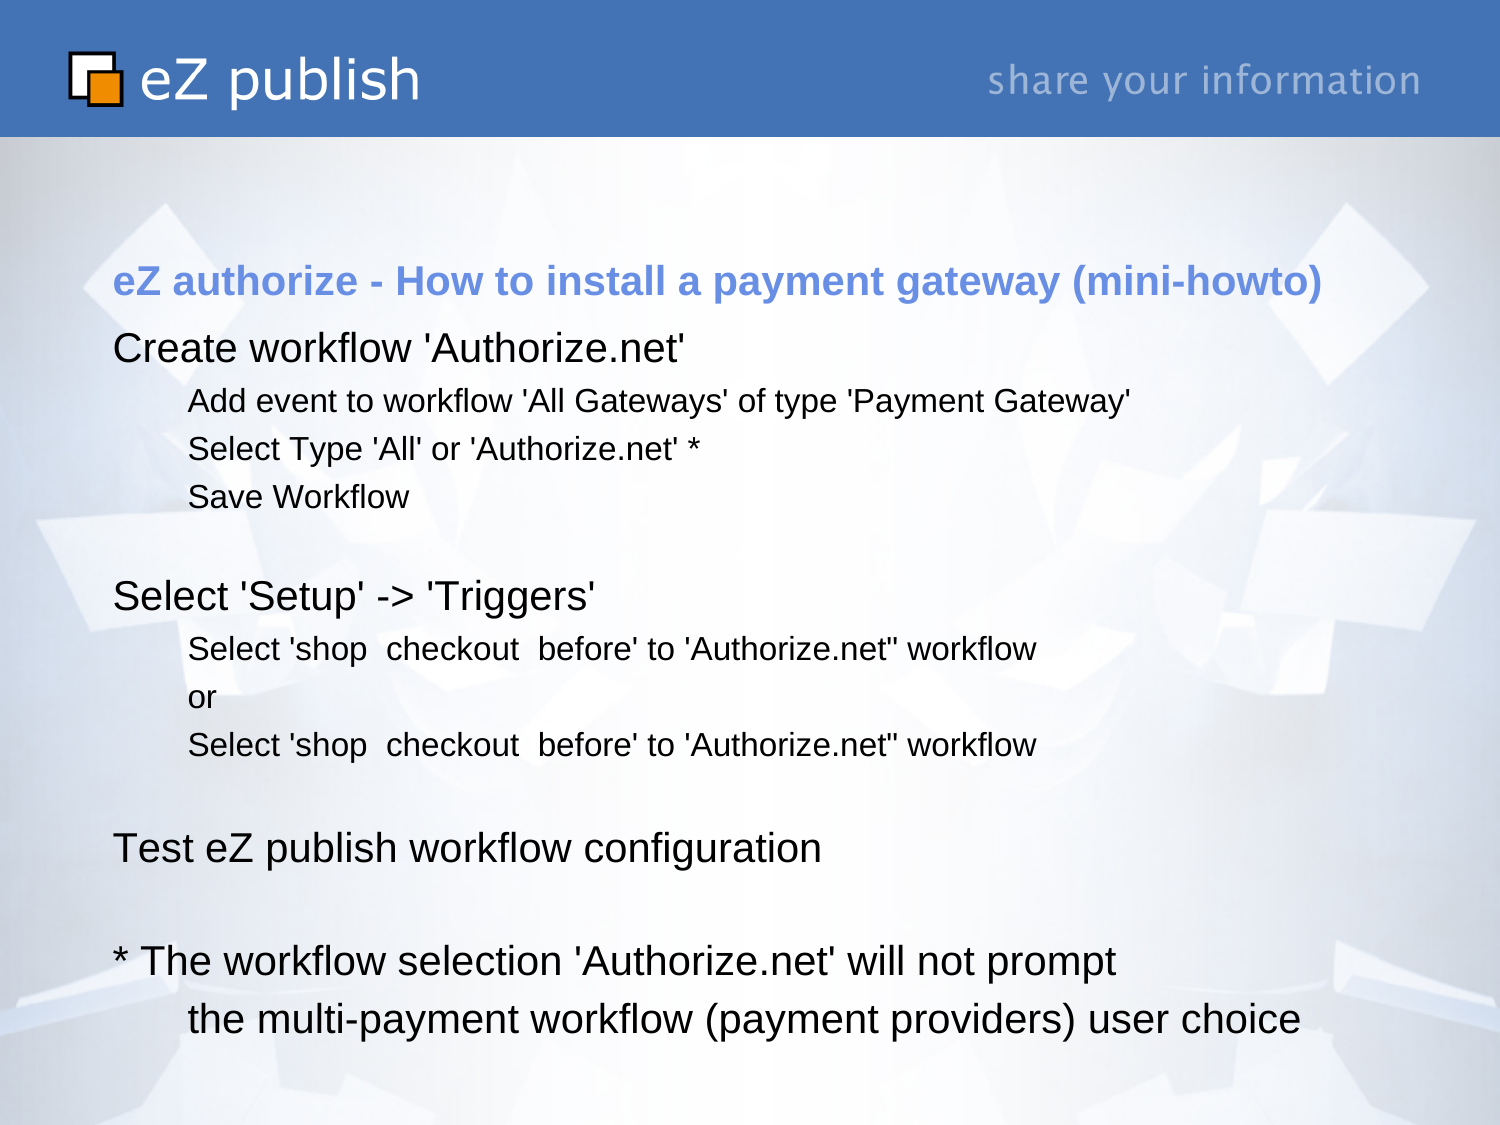

# eZ authorize - How to install a payment gateway (mini-howto)
Create workflow 'Authorize.net'
Add event to workflow 'All Gateways' of type 'Payment Gateway'
Select Type 'All' or 'Authorize.net' *
Save Workflow
Select 'Setup' -> 'Triggers'
Select 'shop checkout before' to 'Authorize.net" workflow
or
Select 'shop checkout before' to 'Authorize.net" workflow
Test eZ publish workflow configuration
* The workflow selection 'Authorize.net' will not prompt
the multi-payment workflow (payment providers) user choice